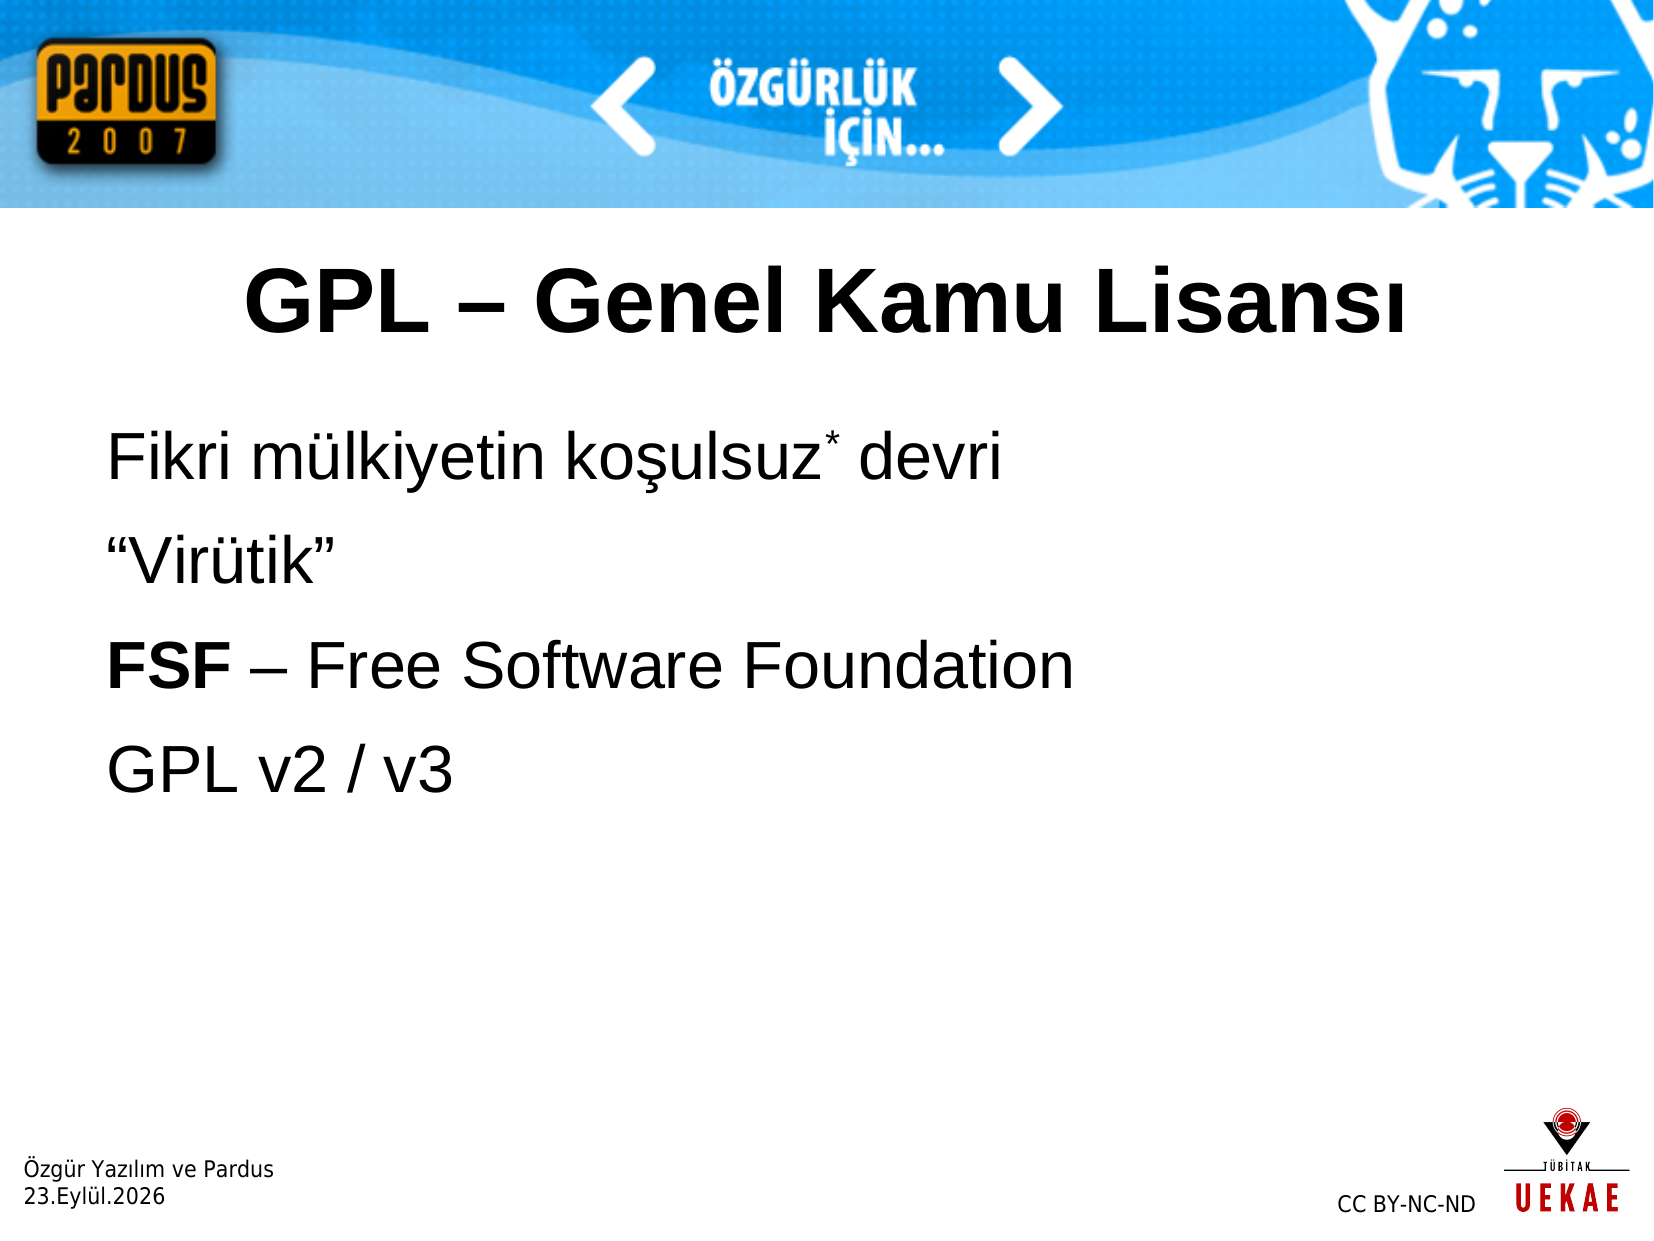

# GPL – Genel Kamu Lisansı
Fikri mülkiyetin koşulsuz* devri
“Virütik”
FSF – Free Software Foundation
GPL v2 / v3